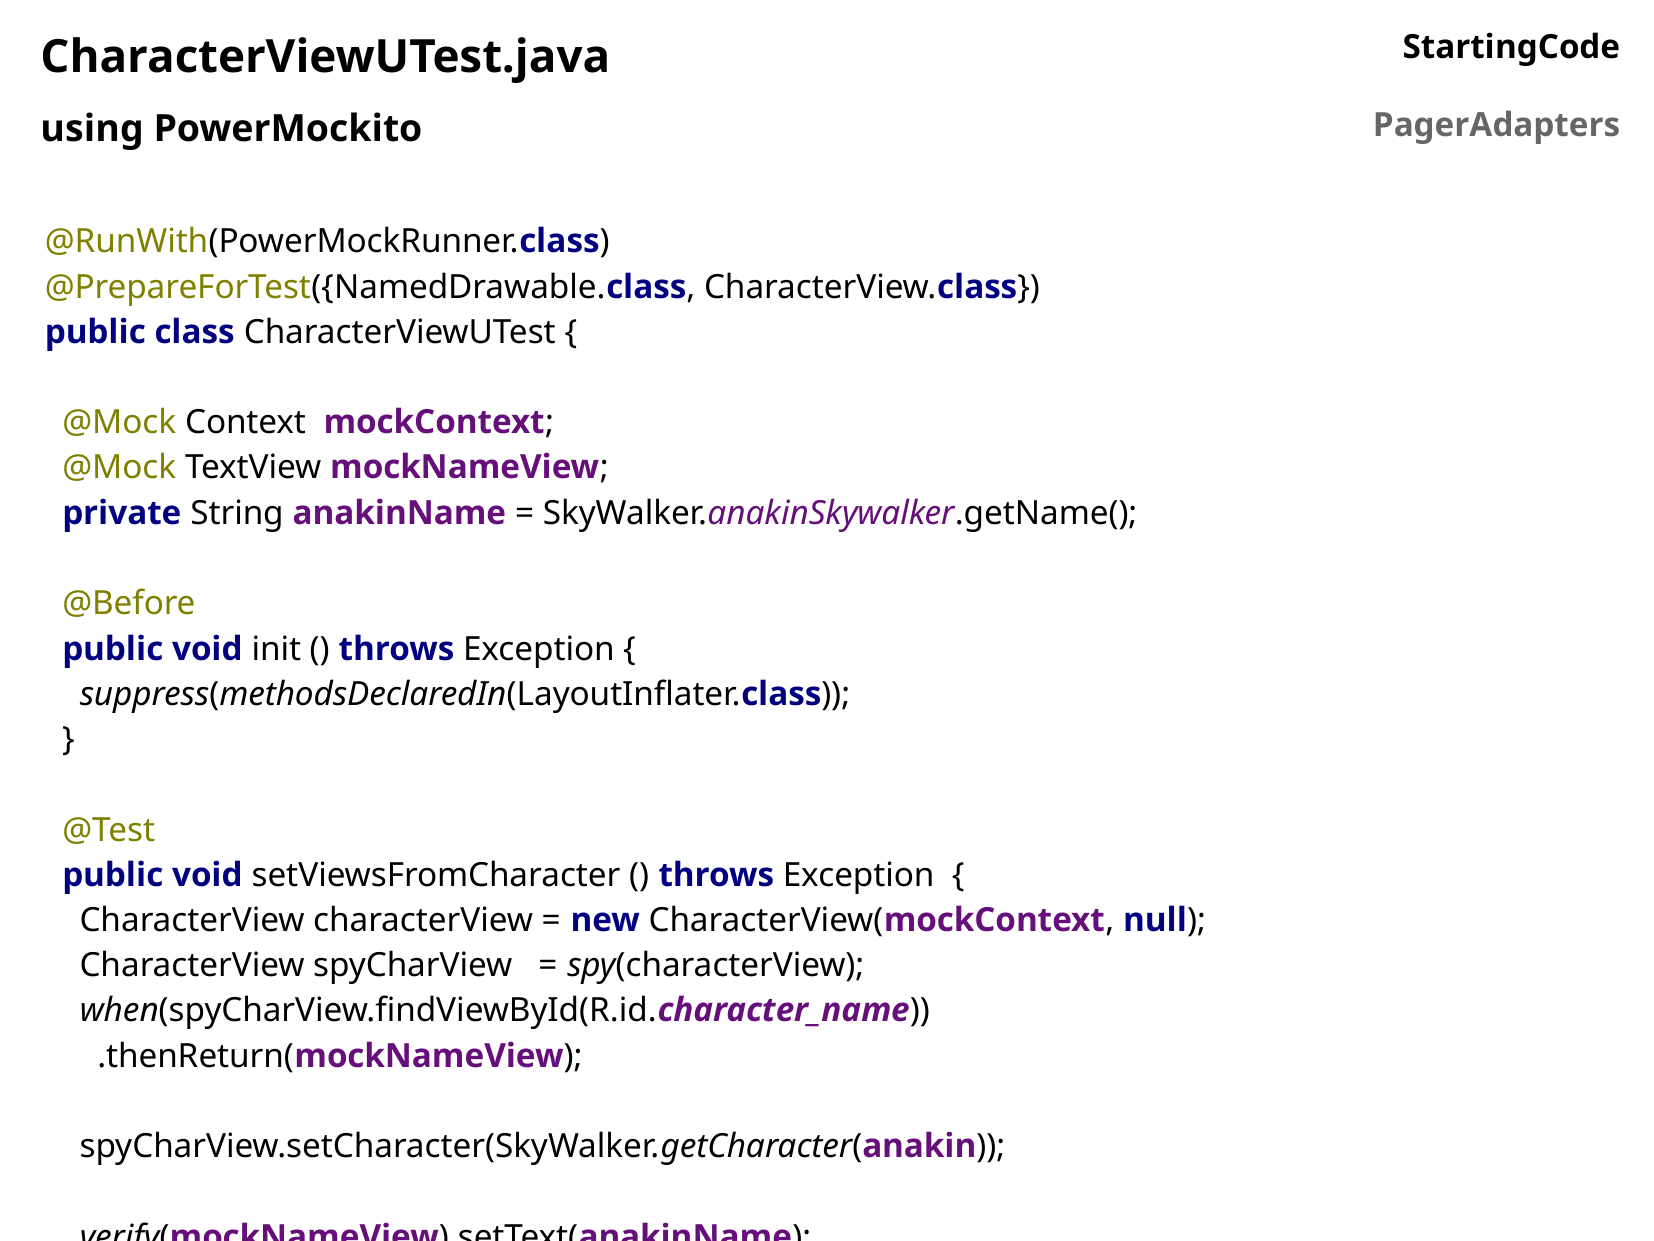

| CharacterViewUTest.java | StartingCode |
| --- | --- |
| using PowerMockito | PagerAdapters |
Starting Position - CharacterUTest
@RunWith(PowerMockRunner.class)
@PrepareForTest({NamedDrawable.class, CharacterView.class})
public class CharacterViewUTest {
 @Mock Context mockContext;
 @Mock TextView mockNameView;
 private String anakinName = SkyWalker.anakinSkywalker.getName();
 @Before
 public void init () throws Exception {
 suppress(methodsDeclaredIn(LayoutInflater.class));
 }
 @Test
 public void setViewsFromCharacter () throws Exception {
 CharacterView characterView = new CharacterView(mockContext, null);
 CharacterView spyCharView = spy(characterView);
 when(spyCharView.findViewById(R.id.character_name))
 .thenReturn(mockNameView);
 spyCharView.setCharacter(SkyWalker.getCharacter(anakin));
 verify(mockNameView).setText(anakinName);
 }